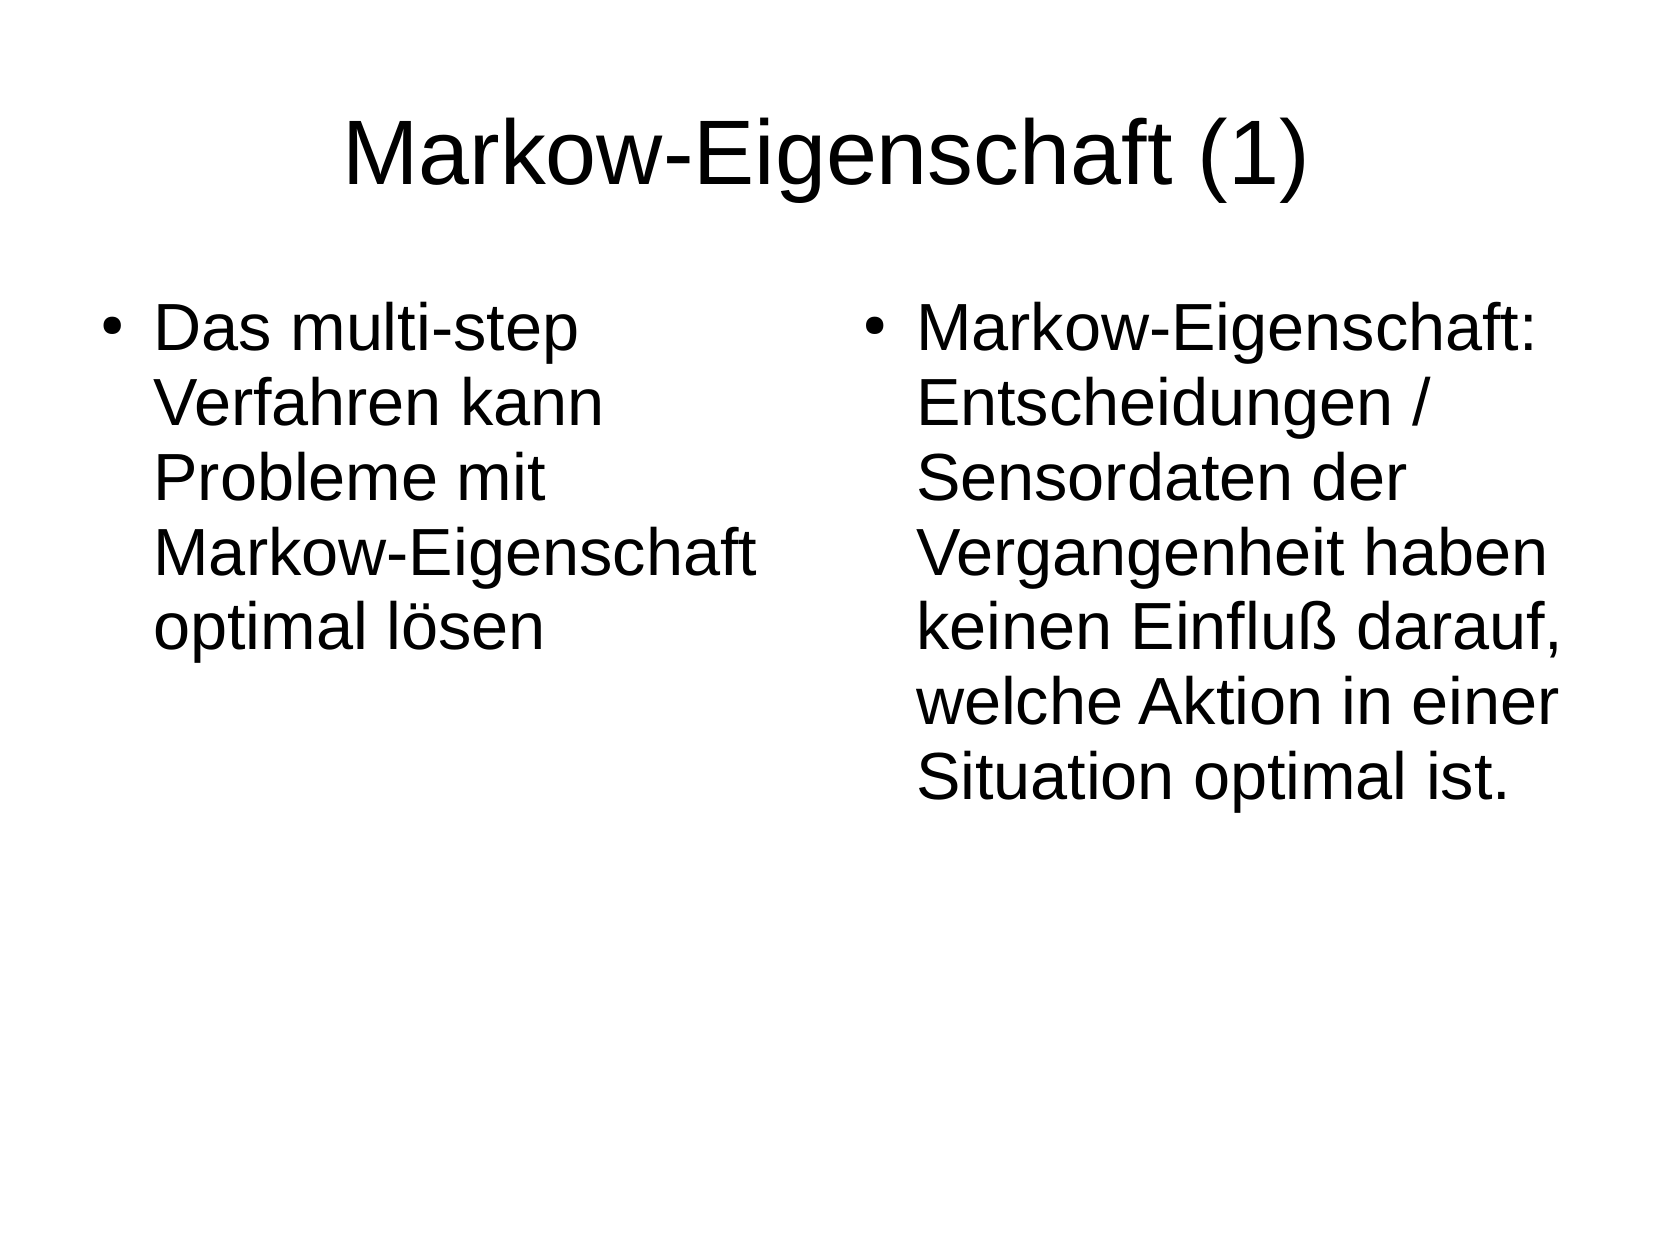

# Markow-Eigenschaft (1)
Das multi-step Verfahren kann Probleme mit Markow-Eigenschaft optimal lösen
Markow-Eigenschaft: Entscheidungen / Sensordaten der Vergangenheit haben keinen Einfluß darauf, welche Aktion in einer Situation optimal ist.